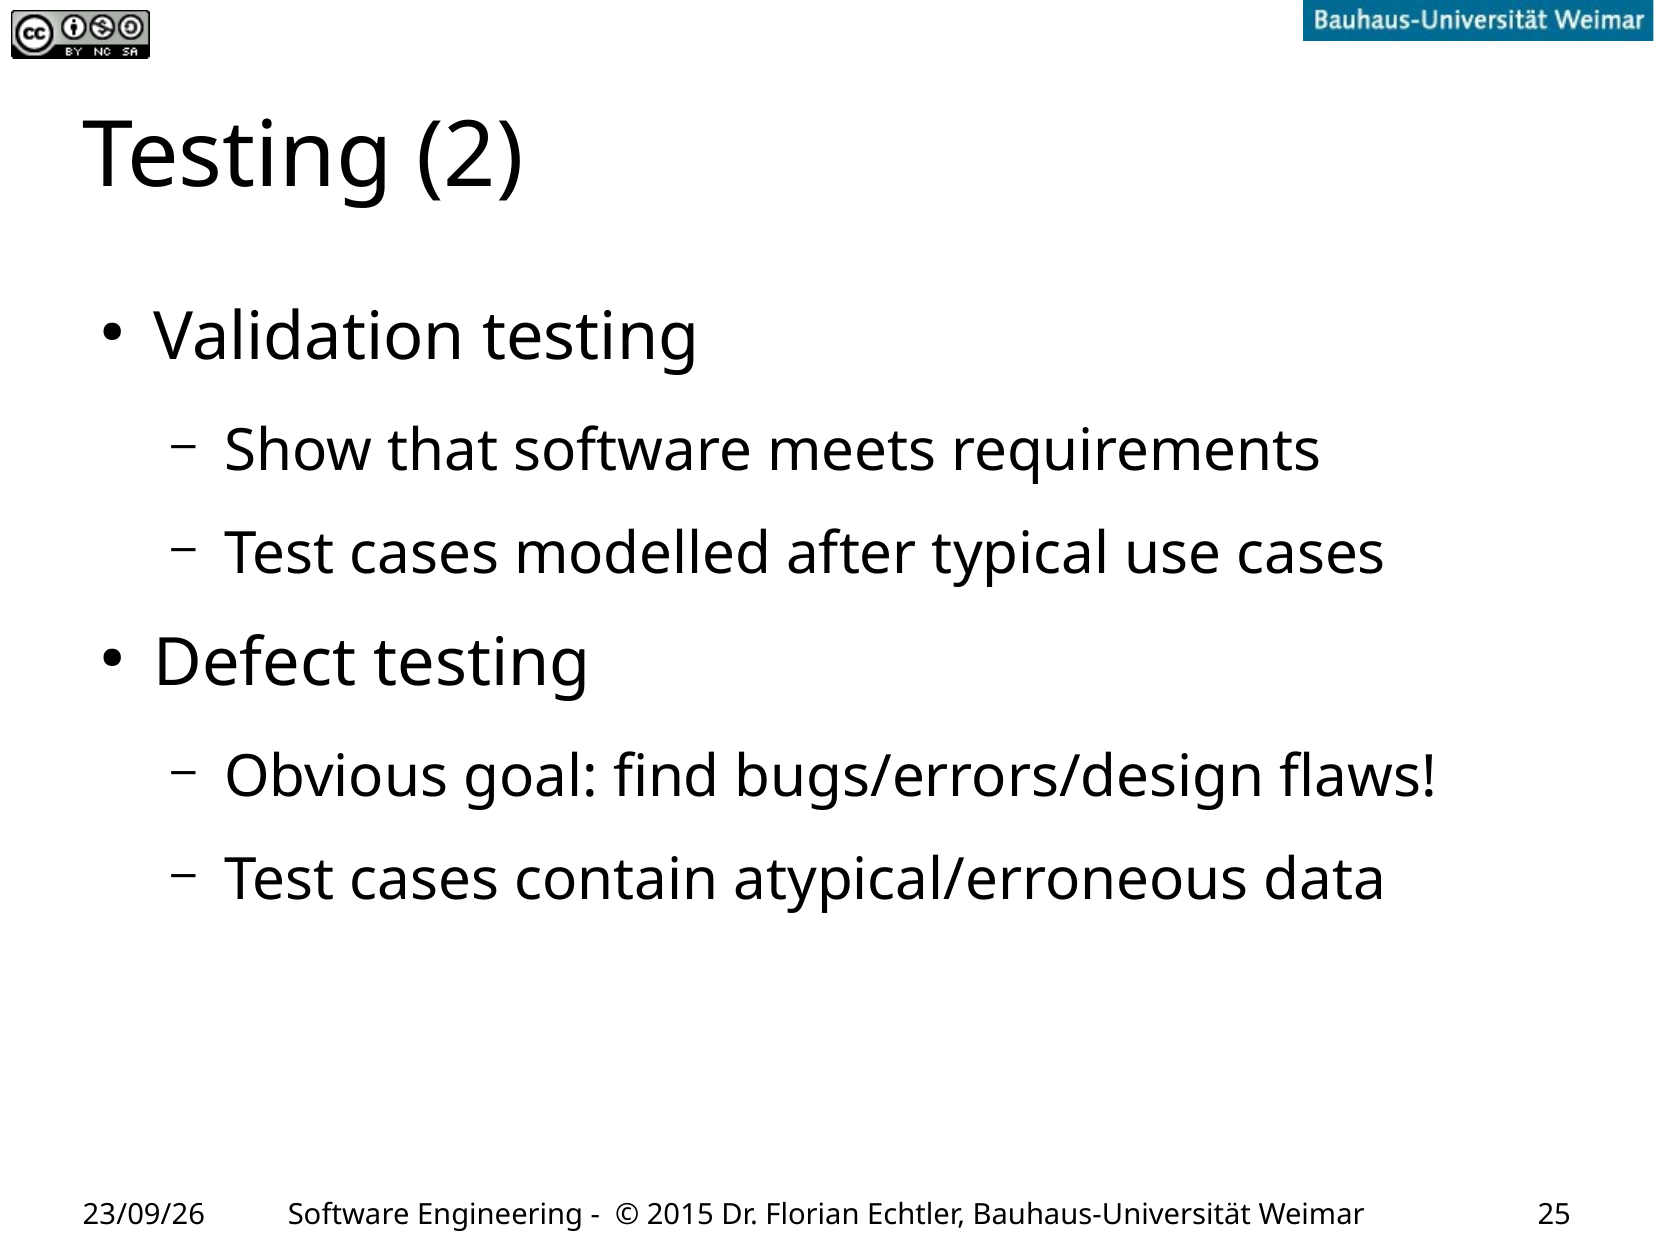

# Testing (2)
Validation testing
Show that software meets requirements
Test cases modelled after typical use cases
Defect testing
Obvious goal: find bugs/errors/design flaws!
Test cases contain atypical/erroneous data
Software Engineering - © 2015 Dr. Florian Echtler, Bauhaus-Universität Weimar
25